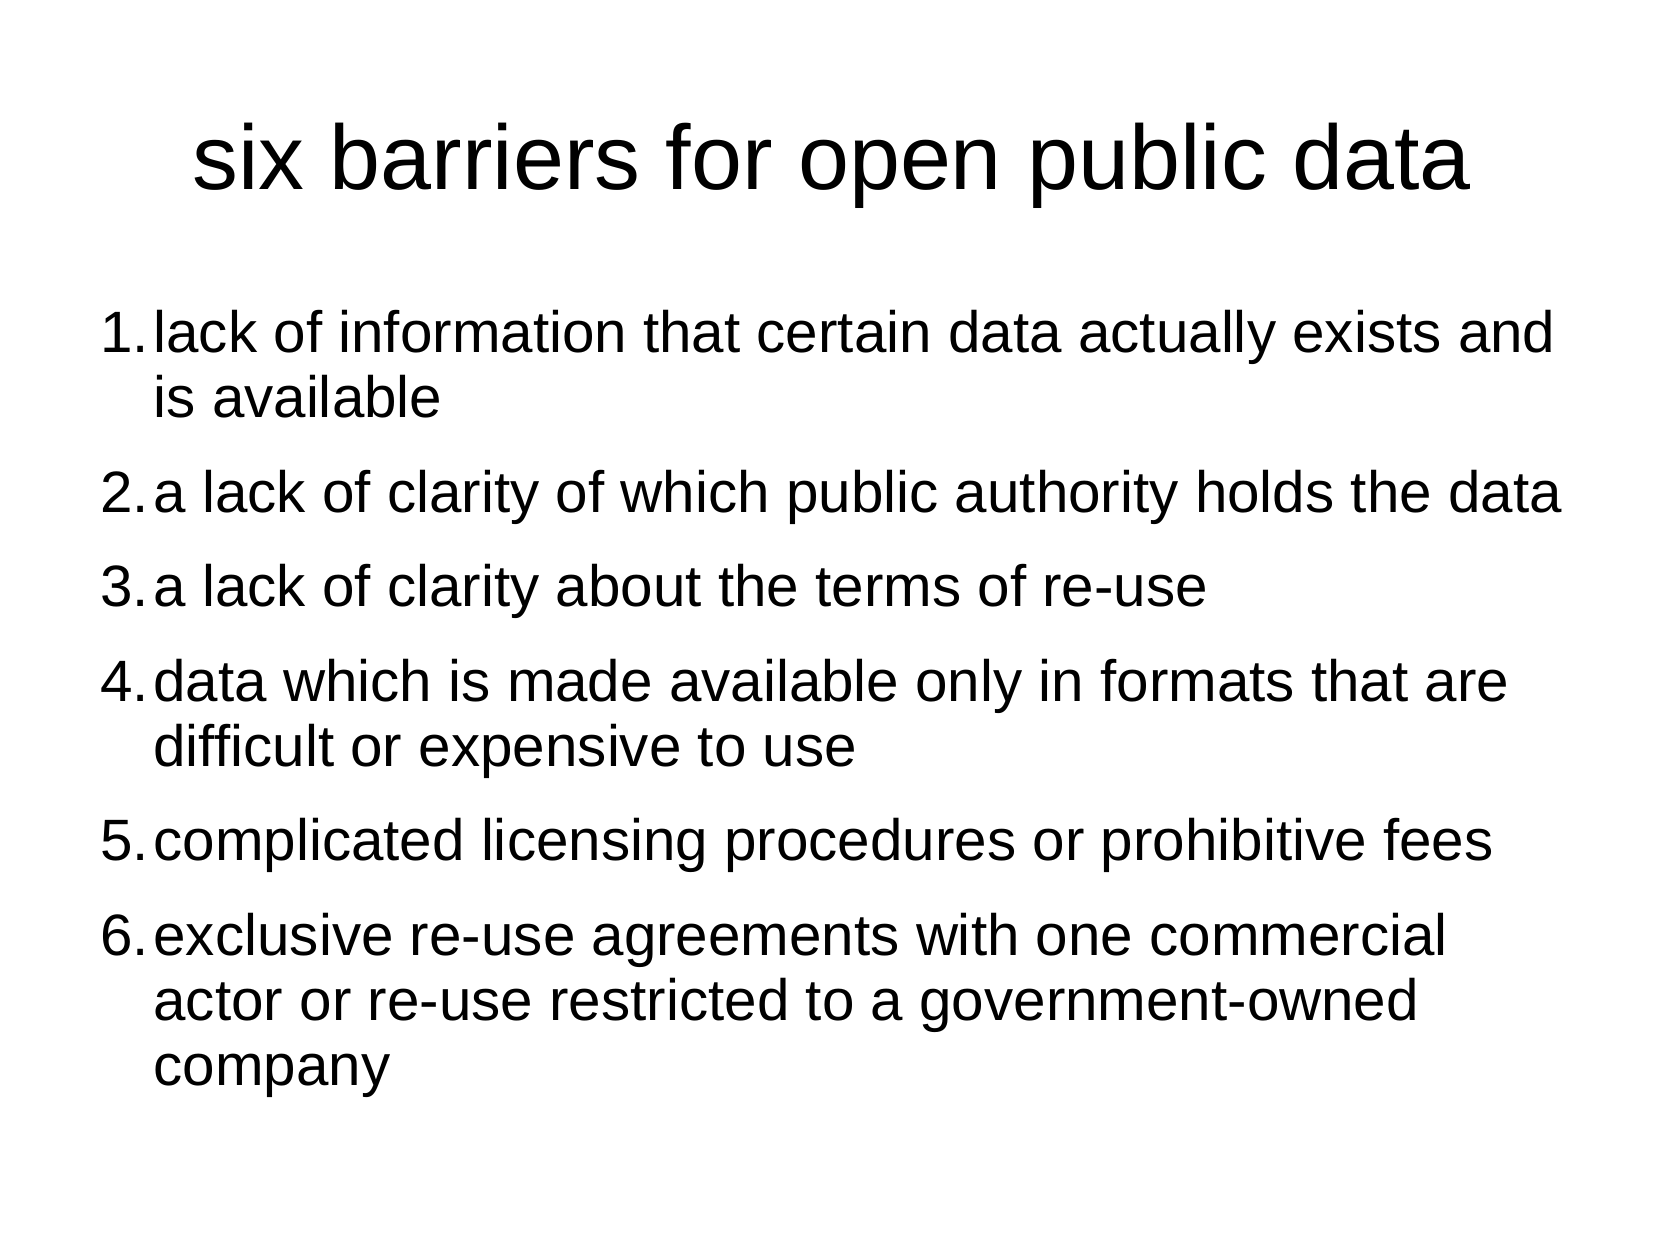

# six barriers for open public data
lack of information that certain data actually exists and is available
a lack of clarity of which public authority holds the data
a lack of clarity about the terms of re-use
data which is made available only in formats that are difficult or expensive to use
complicated licensing procedures or prohibitive fees
exclusive re-use agreements with one commercial actor or re-use restricted to a government-owned company